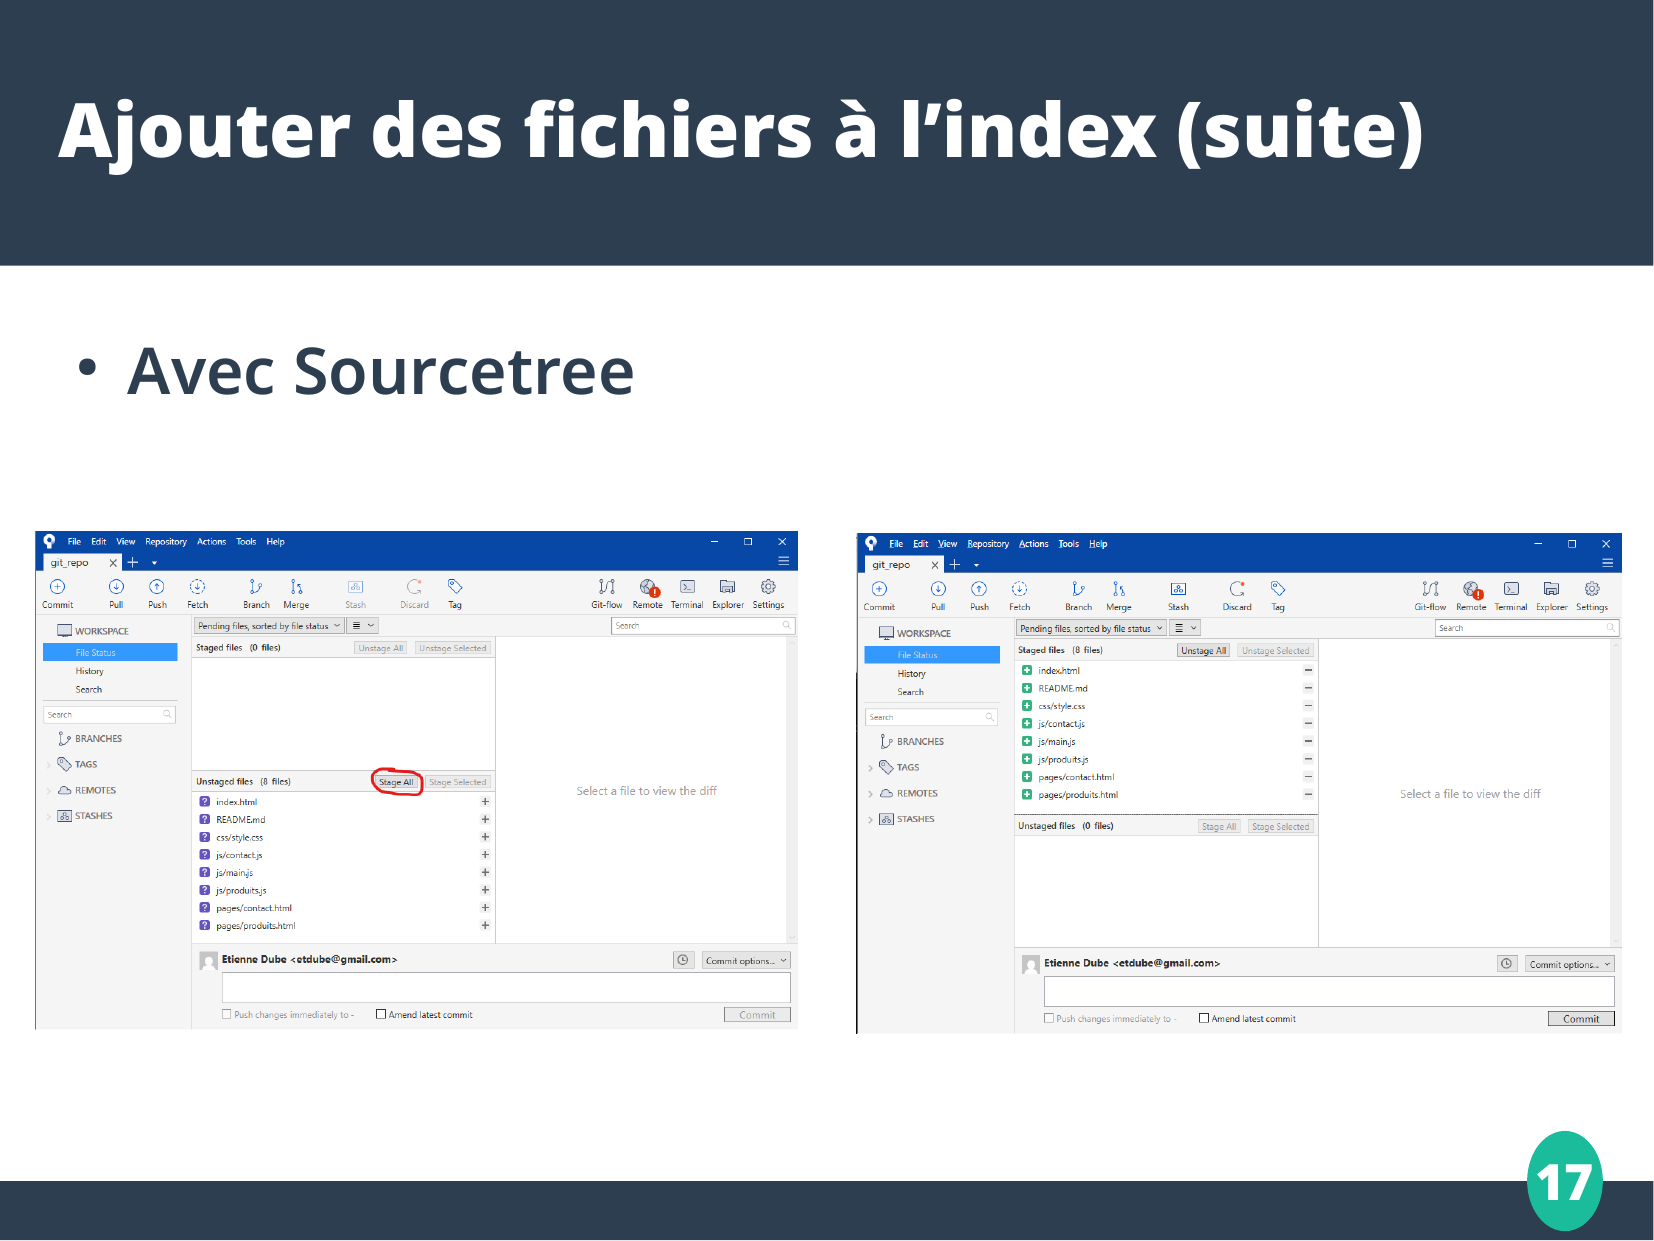

# Ajouter des fichiers à l’index (suite)
Avec Sourcetree